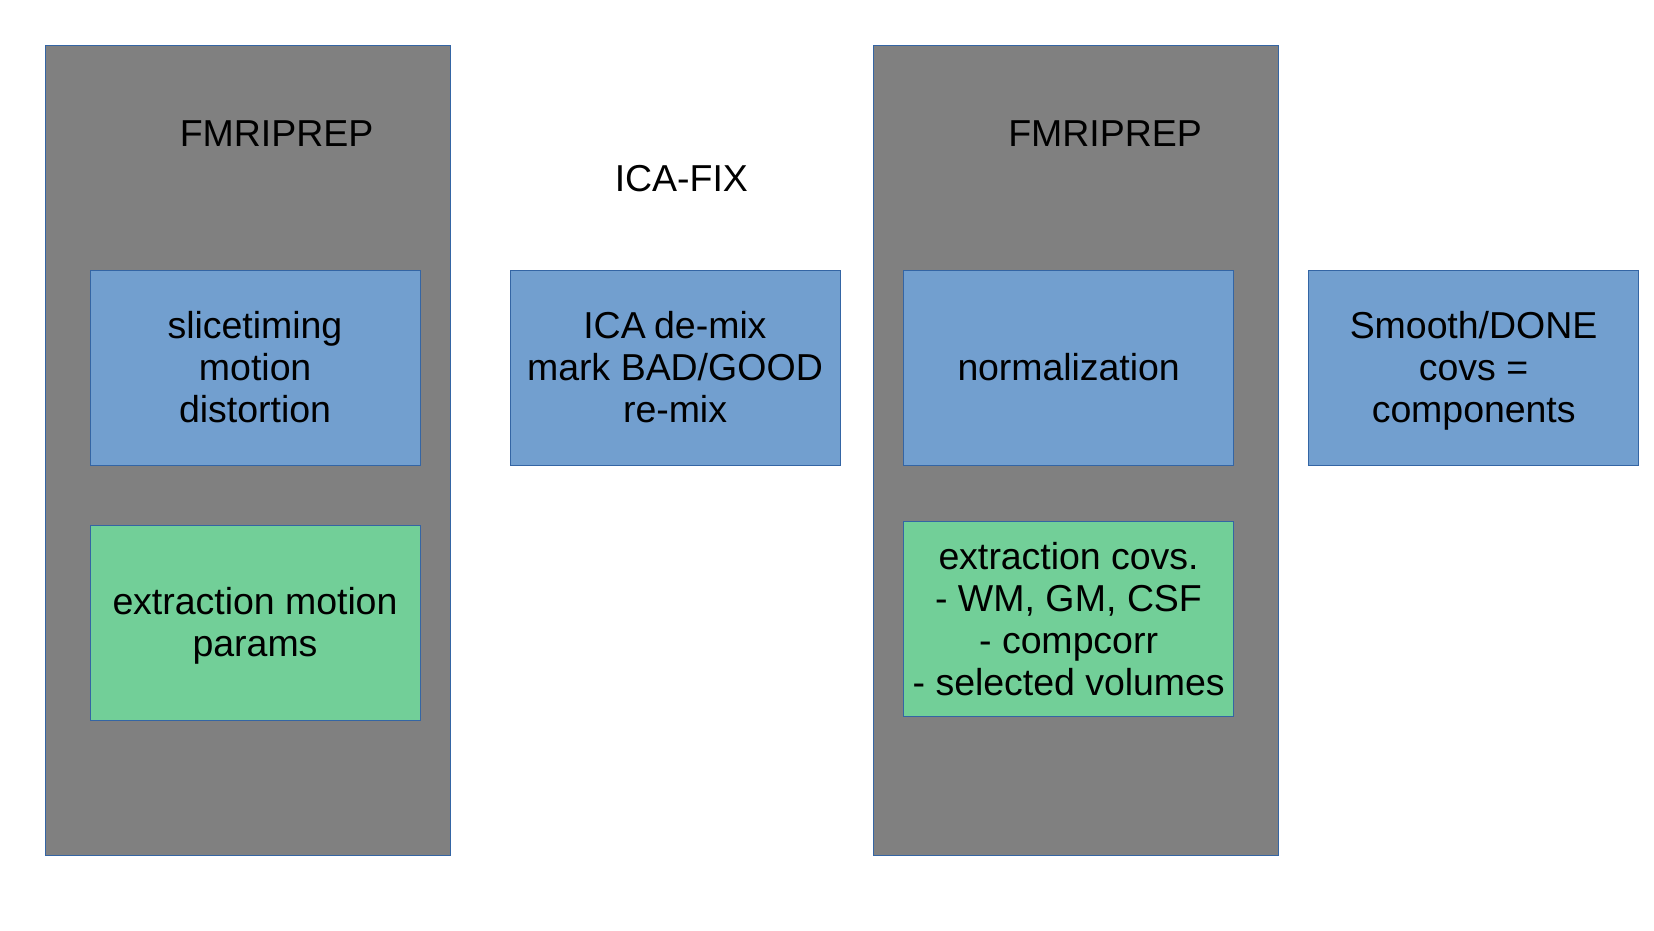

FMRIPREP
FMRIPREP
ICA-FIX
slicetiming
motion
distortion
ICA de-mix
mark BAD/GOOD
re-mix
normalization
Smooth/DONE
covs =
components
extraction covs.
- WM, GM, CSF
- compcorr
- selected volumes
extraction motion
params